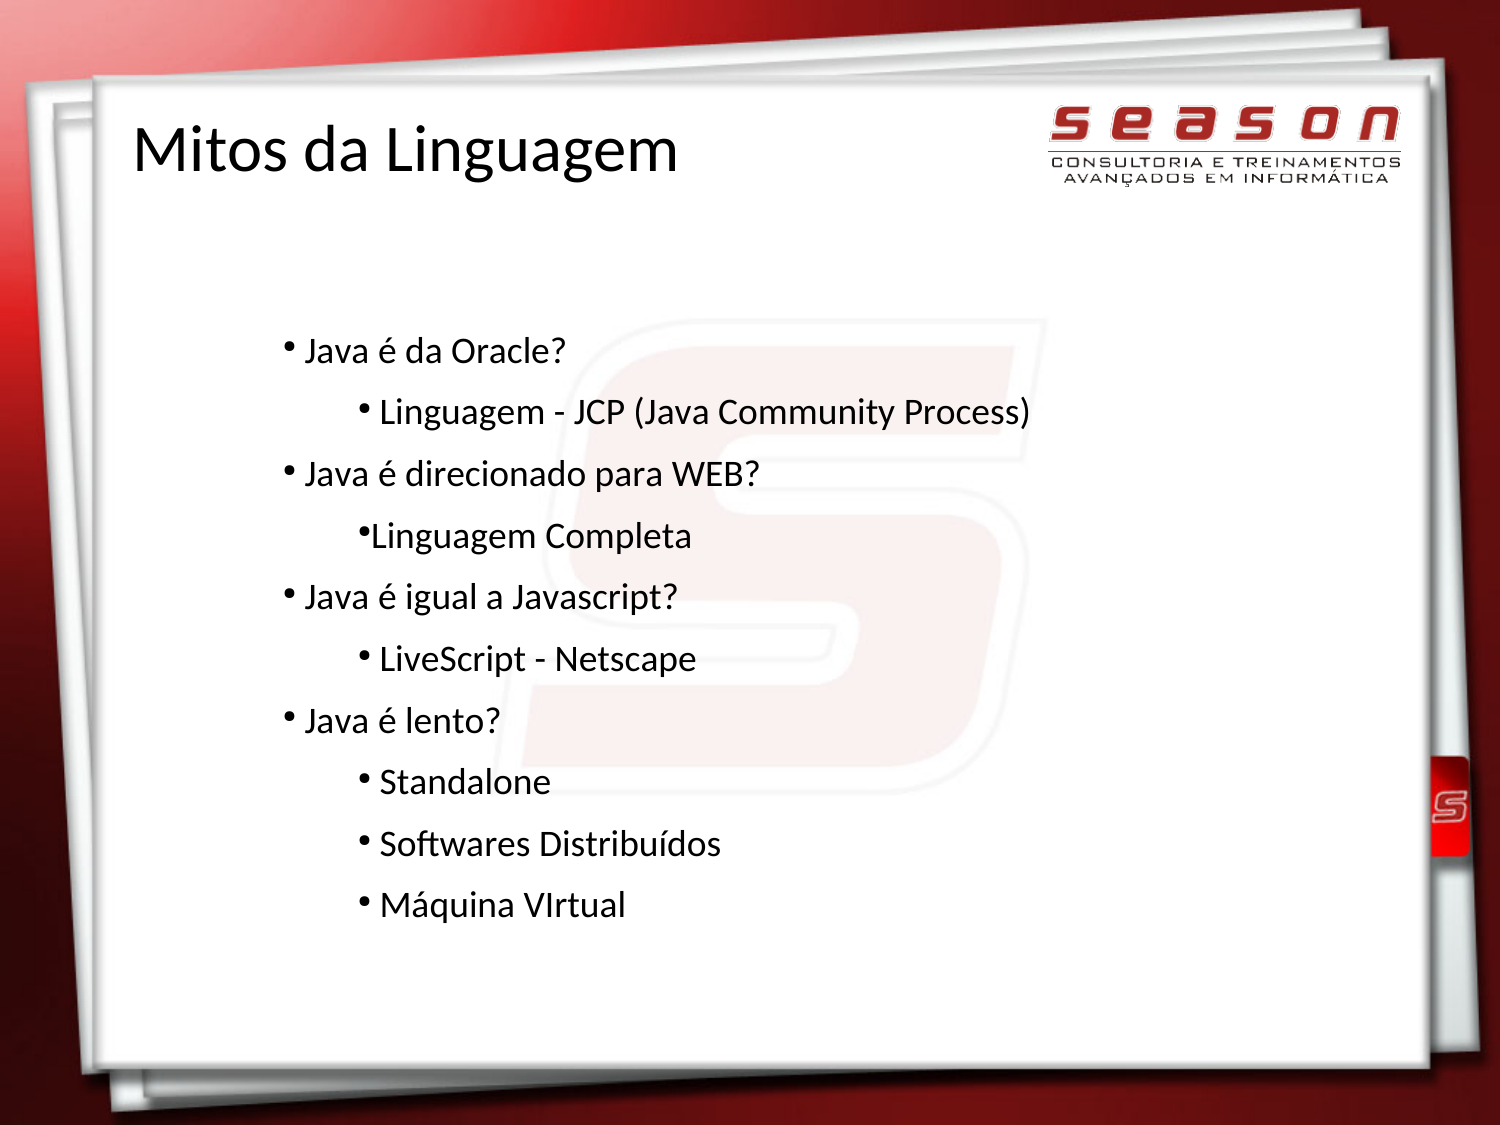

# Mitos da Linguagem
 Java é da Oracle?
 Linguagem - JCP (Java Community Process)
 Java é direcionado para WEB?
Linguagem Completa
 Java é igual a Javascript?
 LiveScript - Netscape
 Java é lento?
 Standalone
 Softwares Distribuídos
 Máquina VIrtual